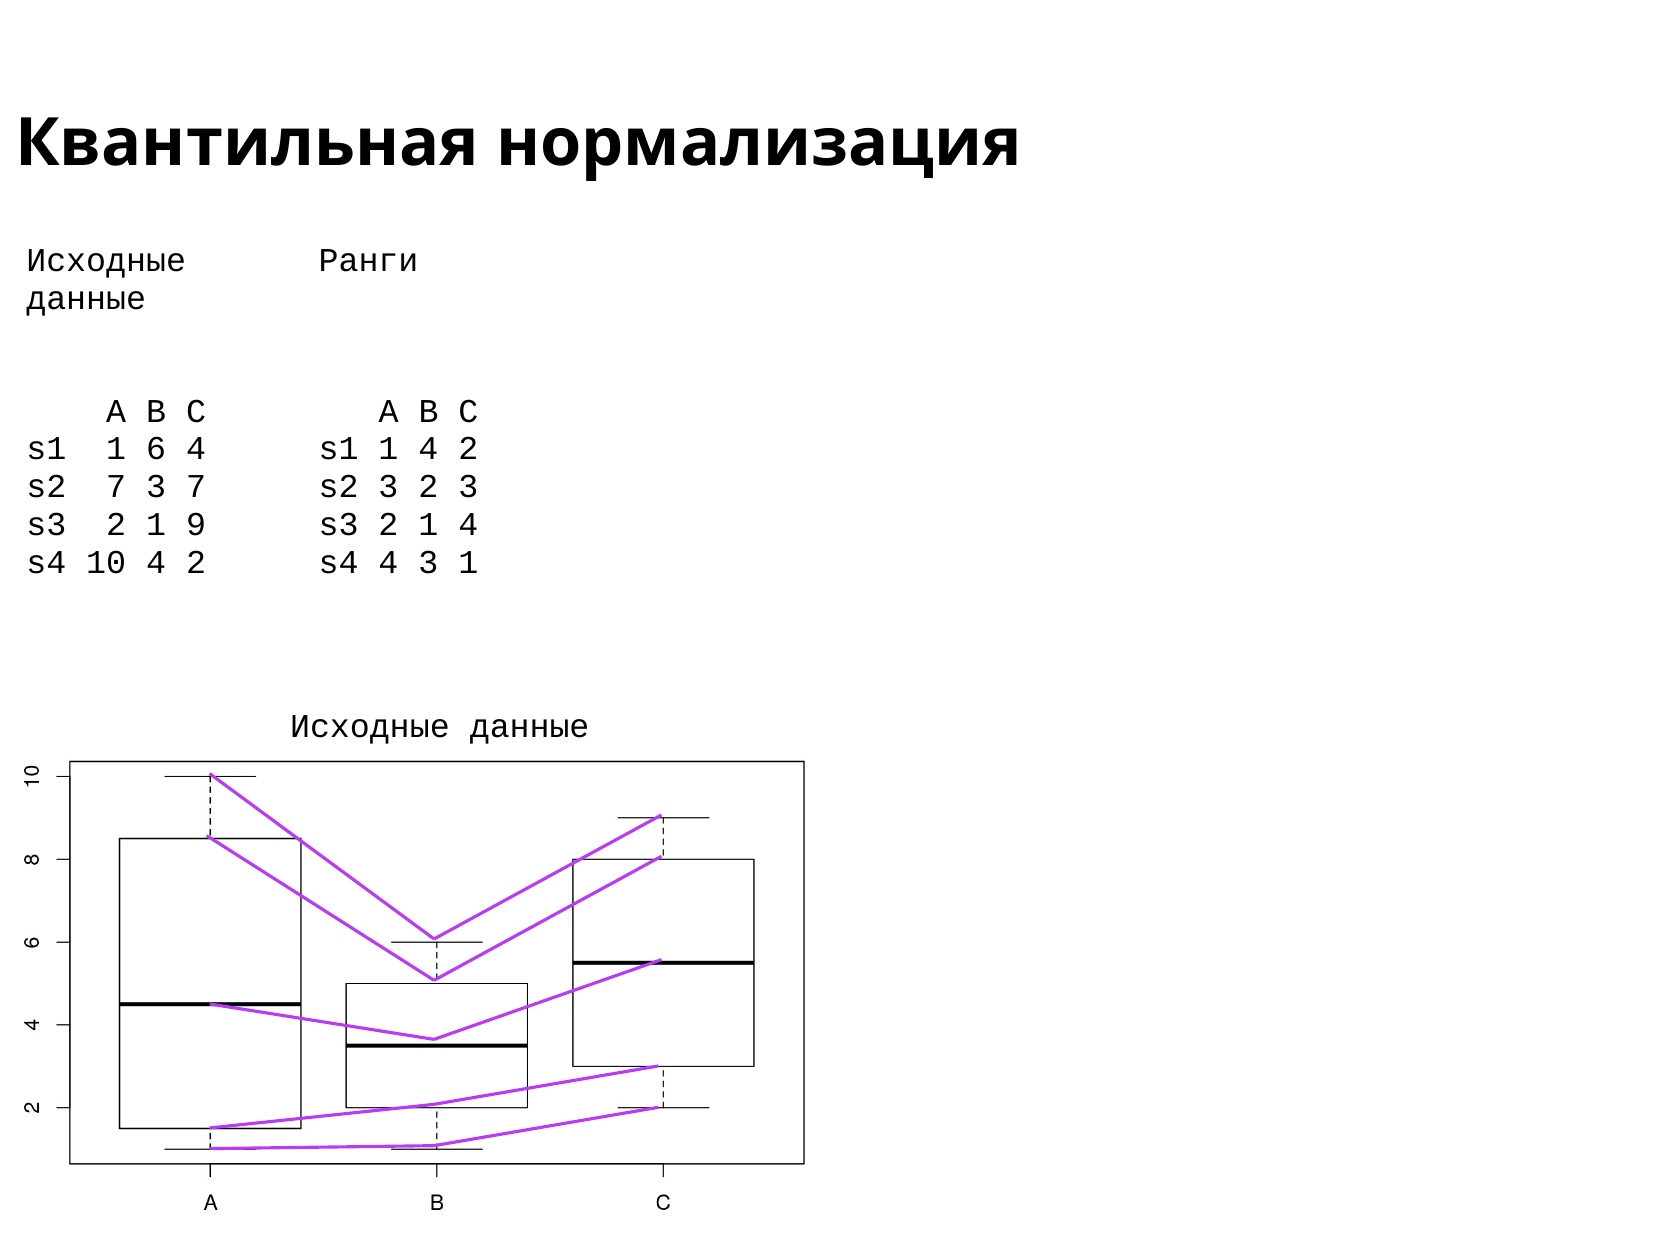

# Квантильная нормализация
Исходные
данные
 A B C
s1 1 6 4
s2 7 3 7
s3 2 1 9
s4 10 4 2
Ранги
 A B C
s1 1 4 2
s2 3 2 3
s3 2 1 4
s4 4 3 1
Исходные данные